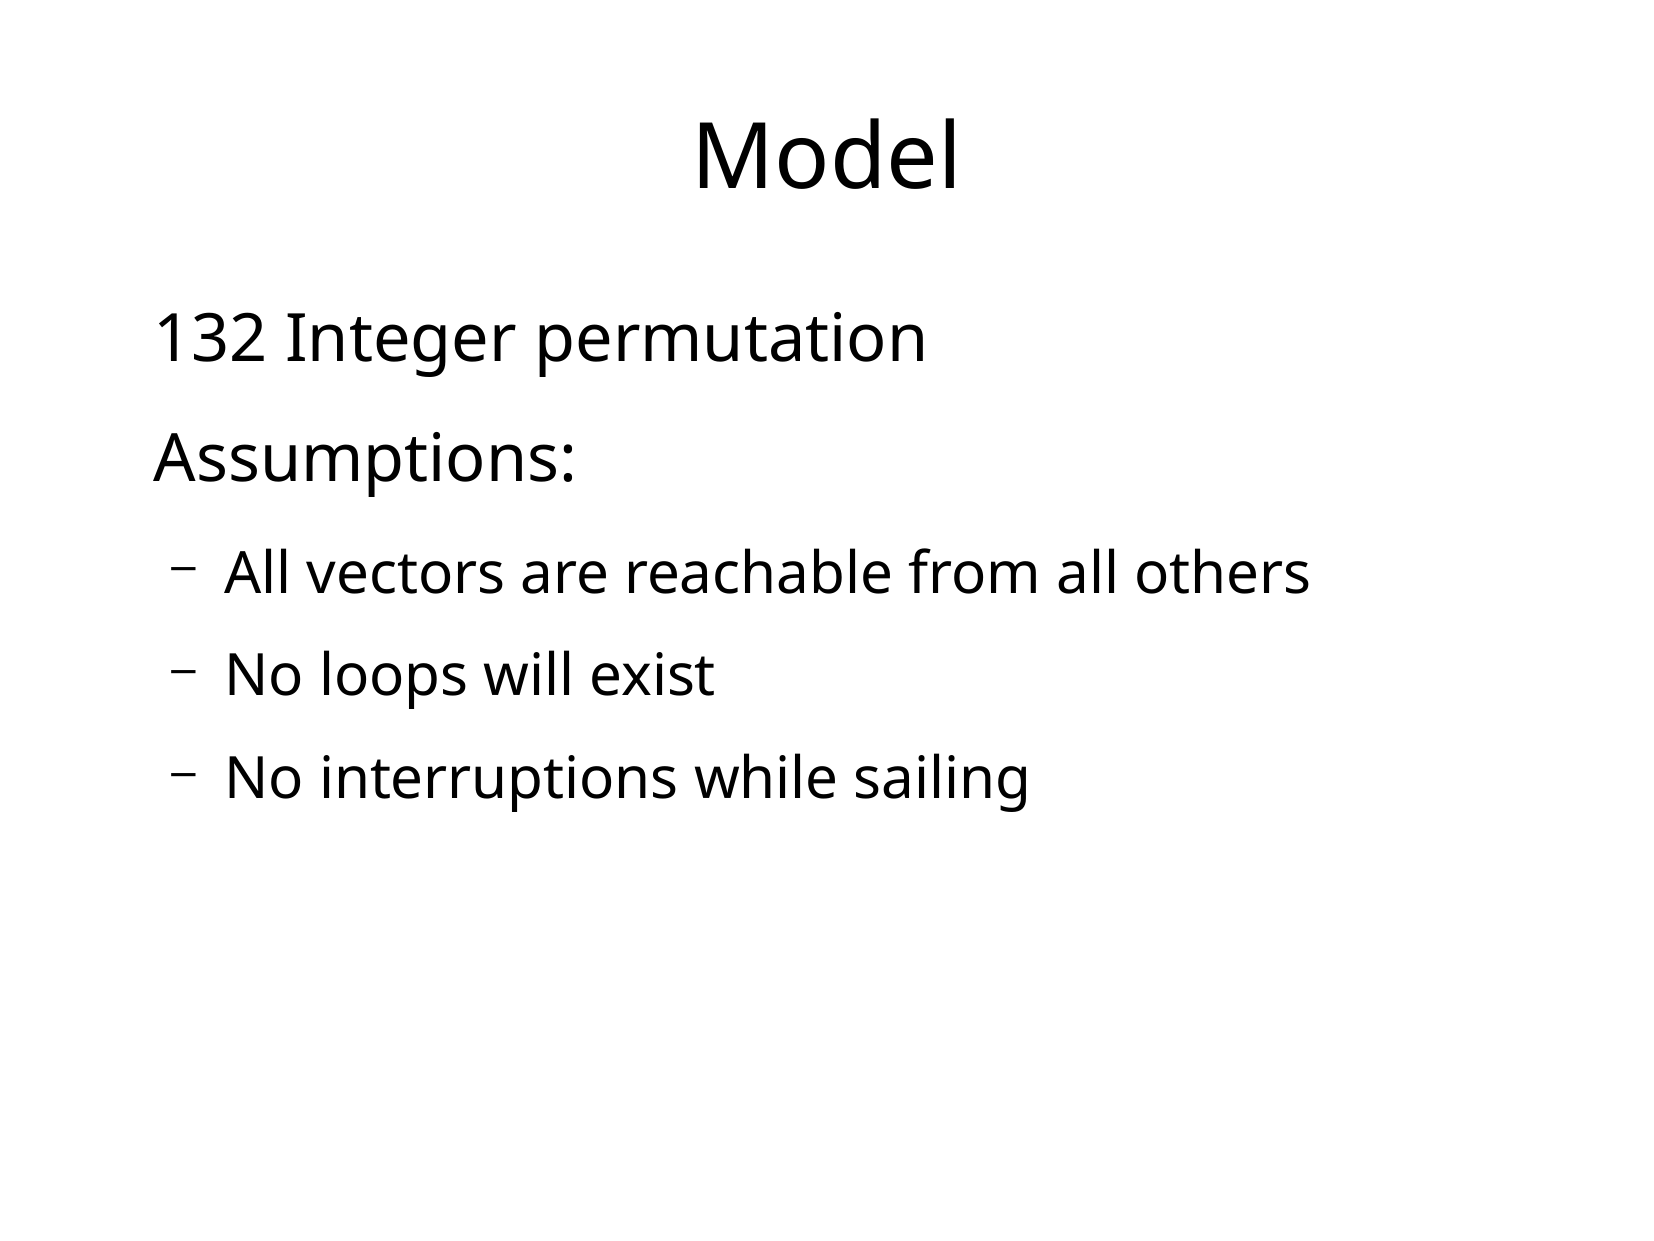

# Model
132 Integer permutation
Assumptions:
All vectors are reachable from all others
No loops will exist
No interruptions while sailing